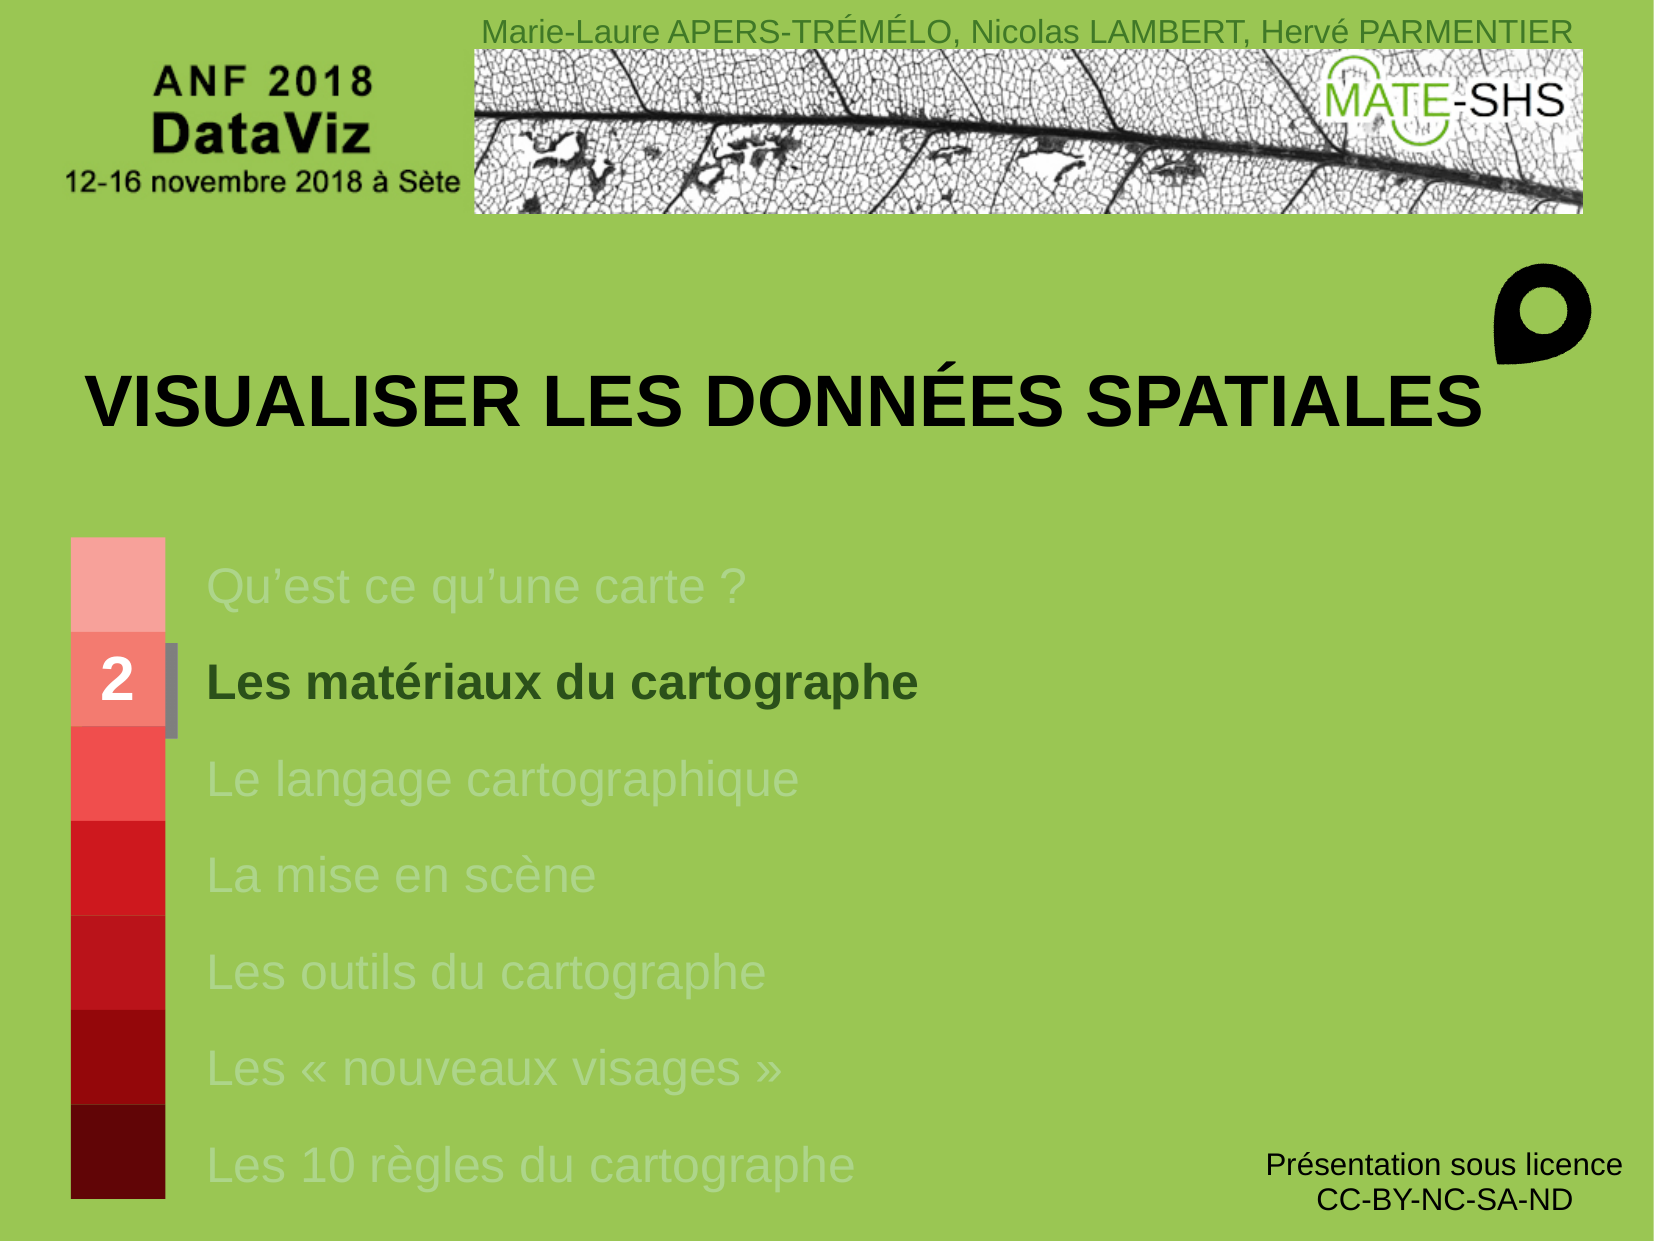

Marie-Laure APERS-TRÉMÉLO, Nicolas LAMBERT, Hervé PARMENTIER
VISUALISER LES DONNÉES SPATIALES
Qu’est ce qu’une carte ?
2
Les matériaux du cartographe
Le langage cartographique
La mise en scène
Les outils du cartographe
Les « nouveaux visages »
Les 10 règles du cartographe
Présentation sous licence
CC-BY-NC-SA-ND